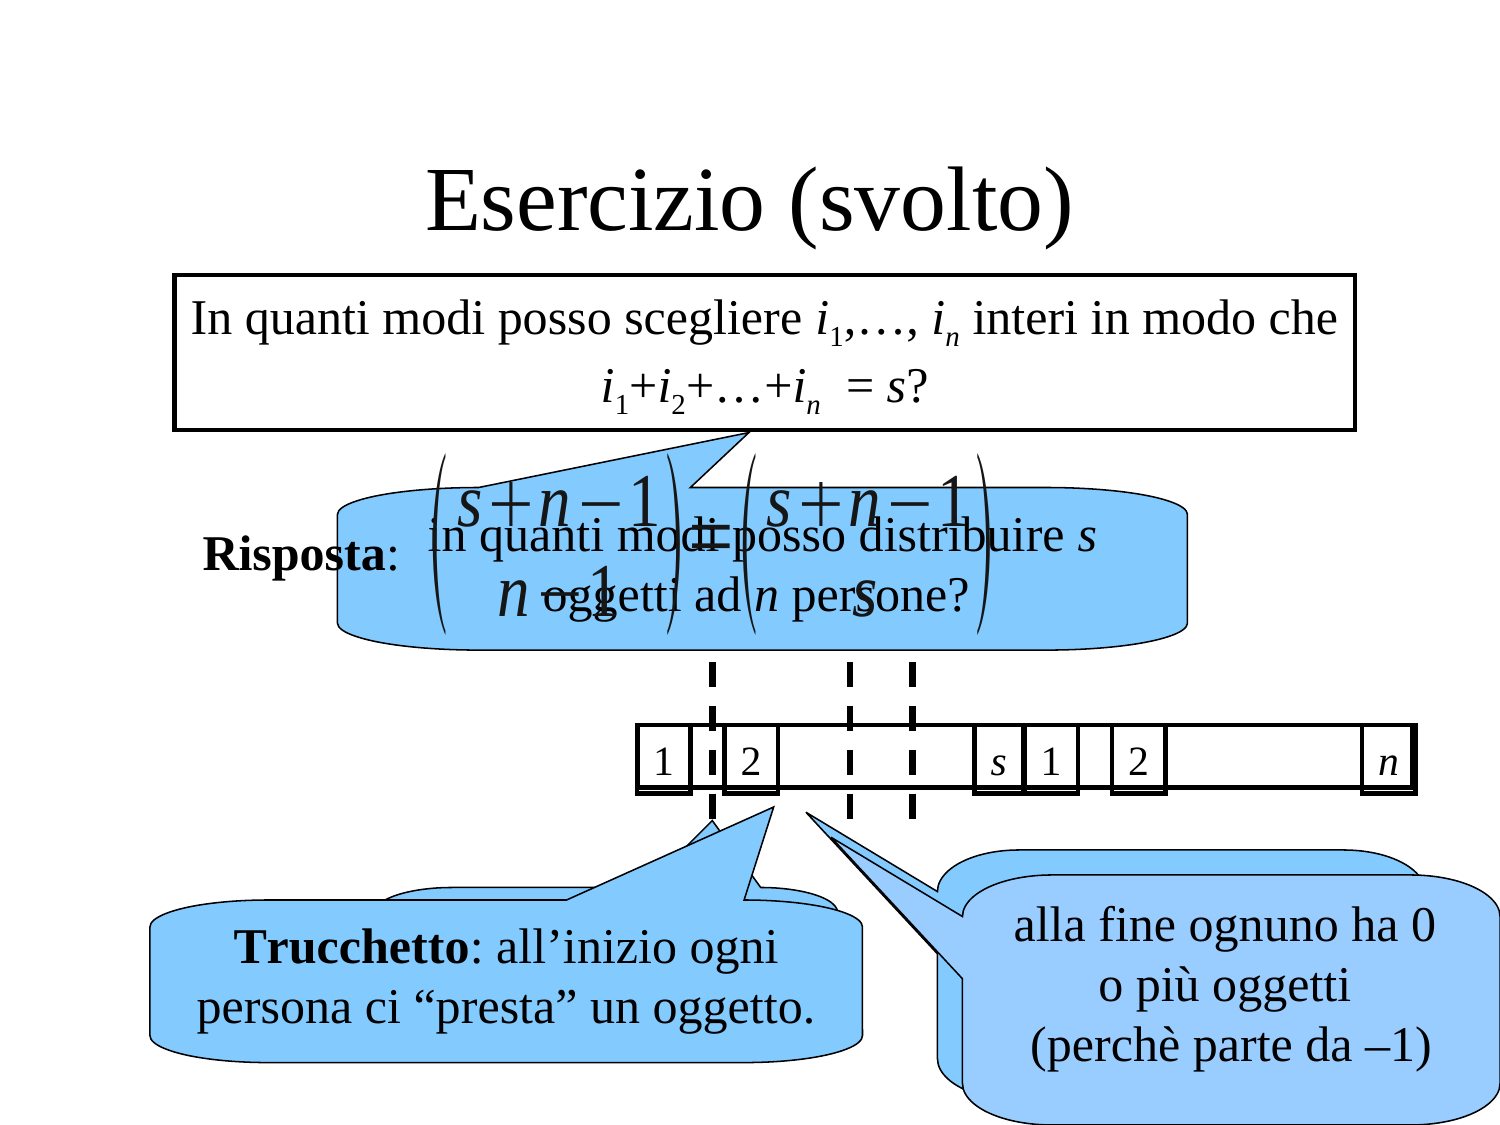

# Esercizio (svolto)
In quanti modi posso scegliere i1,…, in interi in modo che
i1+i2+…+in = s?
Risposta:
in quanti modi posso distribuire s oggetti ad n persone?
1
2
s
1
2
n
ma così ogni persona riceve almeno un oggetto!!
alla fine ognuno ha 0
o più oggetti
(perchè parte da –1)
scegli n - 1 tagli
tra le s - 1 posizioni
Trucchetto: all’inizio ogni persona ci “presta” un oggetto.